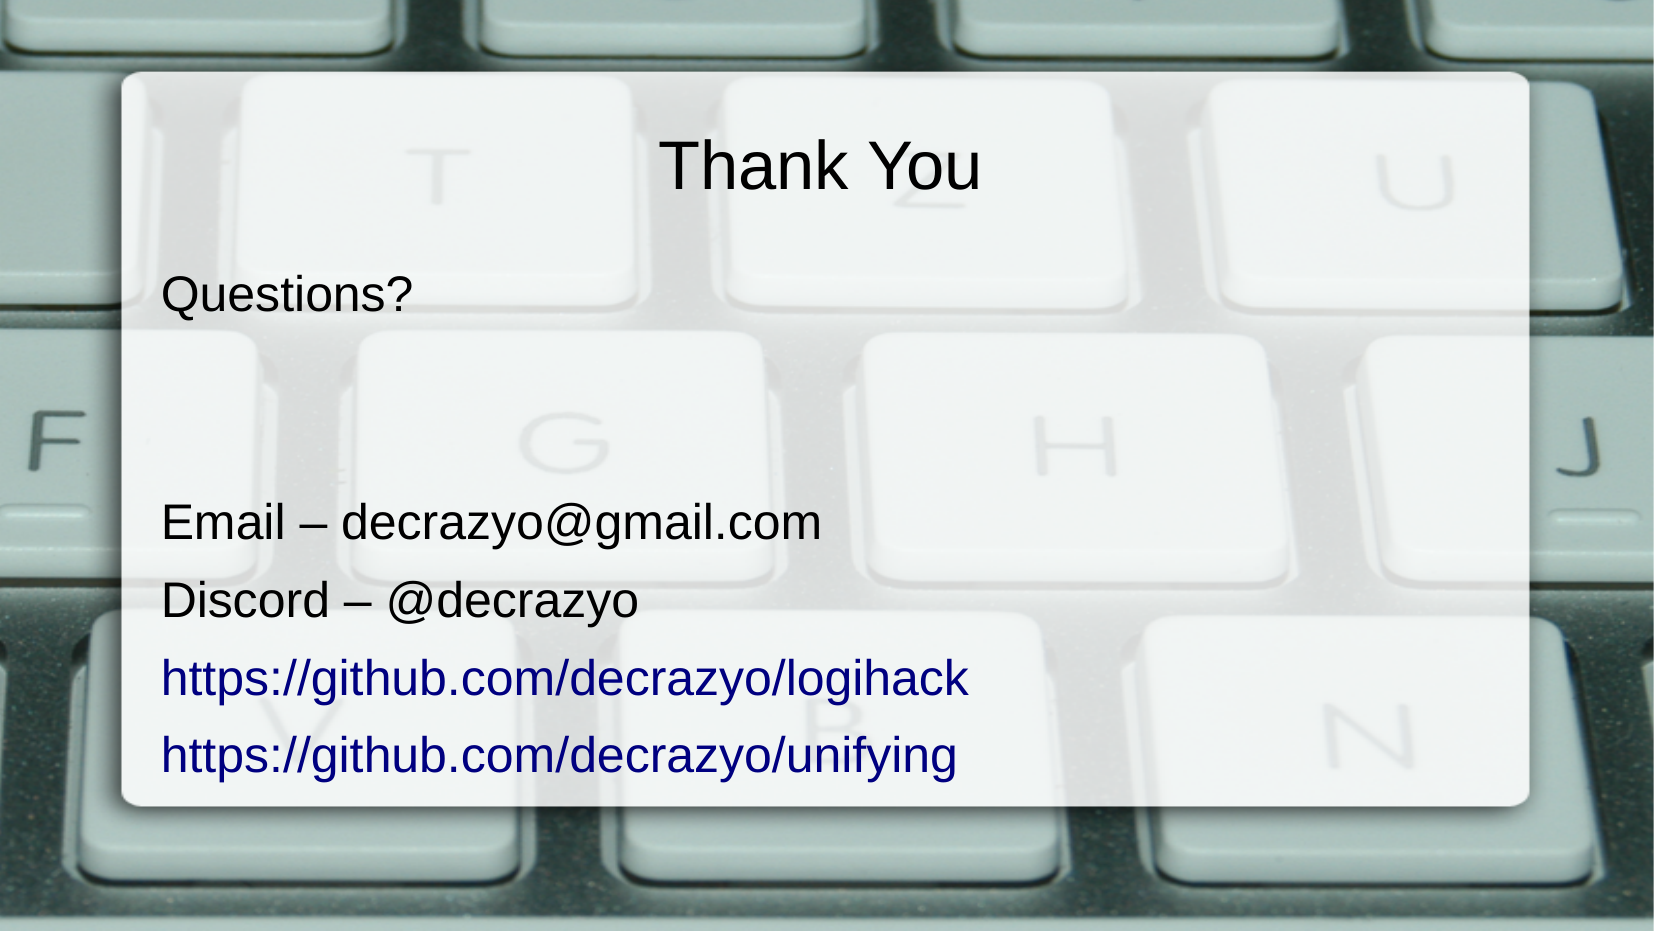

# Thank You
Questions?
Email – decrazyo@gmail.com
Discord – @decrazyo
https://github.com/decrazyo/logihack
https://github.com/decrazyo/unifying